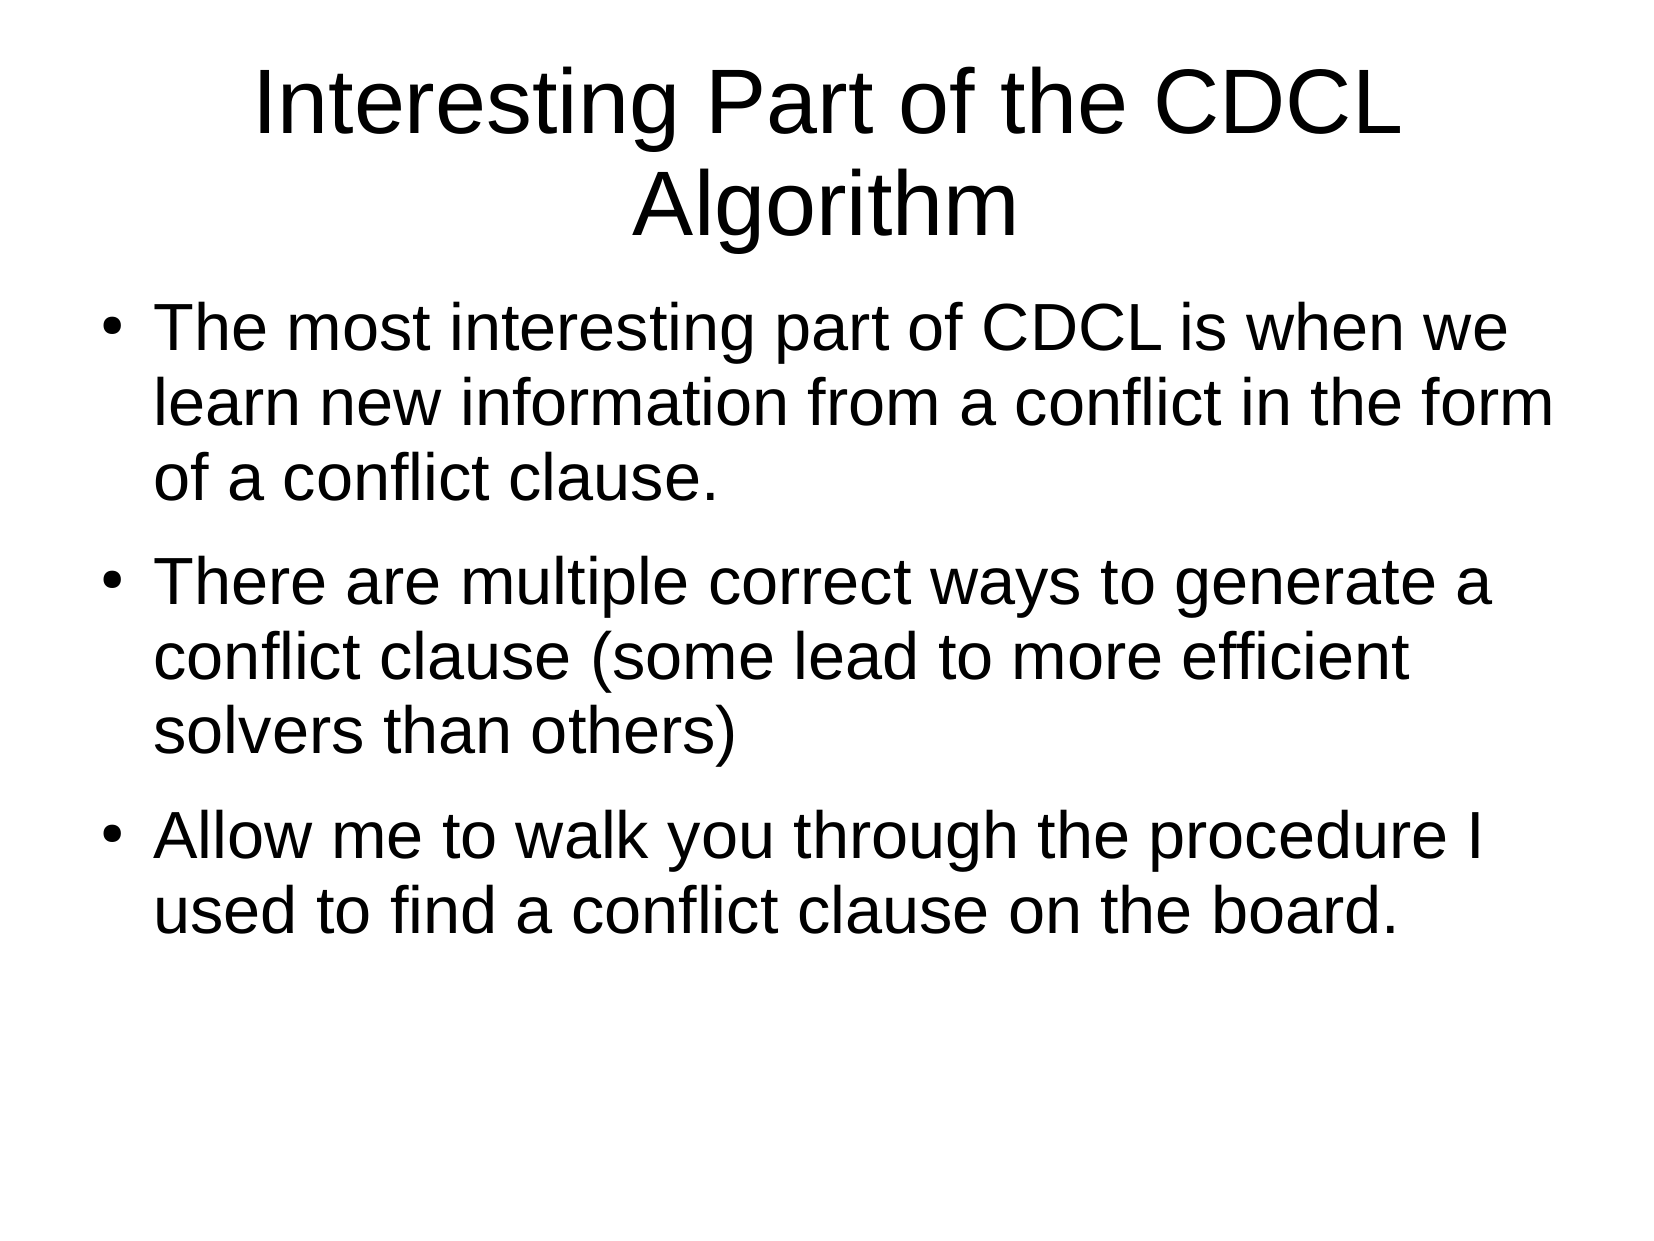

# Interesting Part of the CDCL Algorithm
The most interesting part of CDCL is when we learn new information from a conflict in the form of a conflict clause.
There are multiple correct ways to generate a conflict clause (some lead to more efficient solvers than others)
Allow me to walk you through the procedure I used to find a conflict clause on the board.